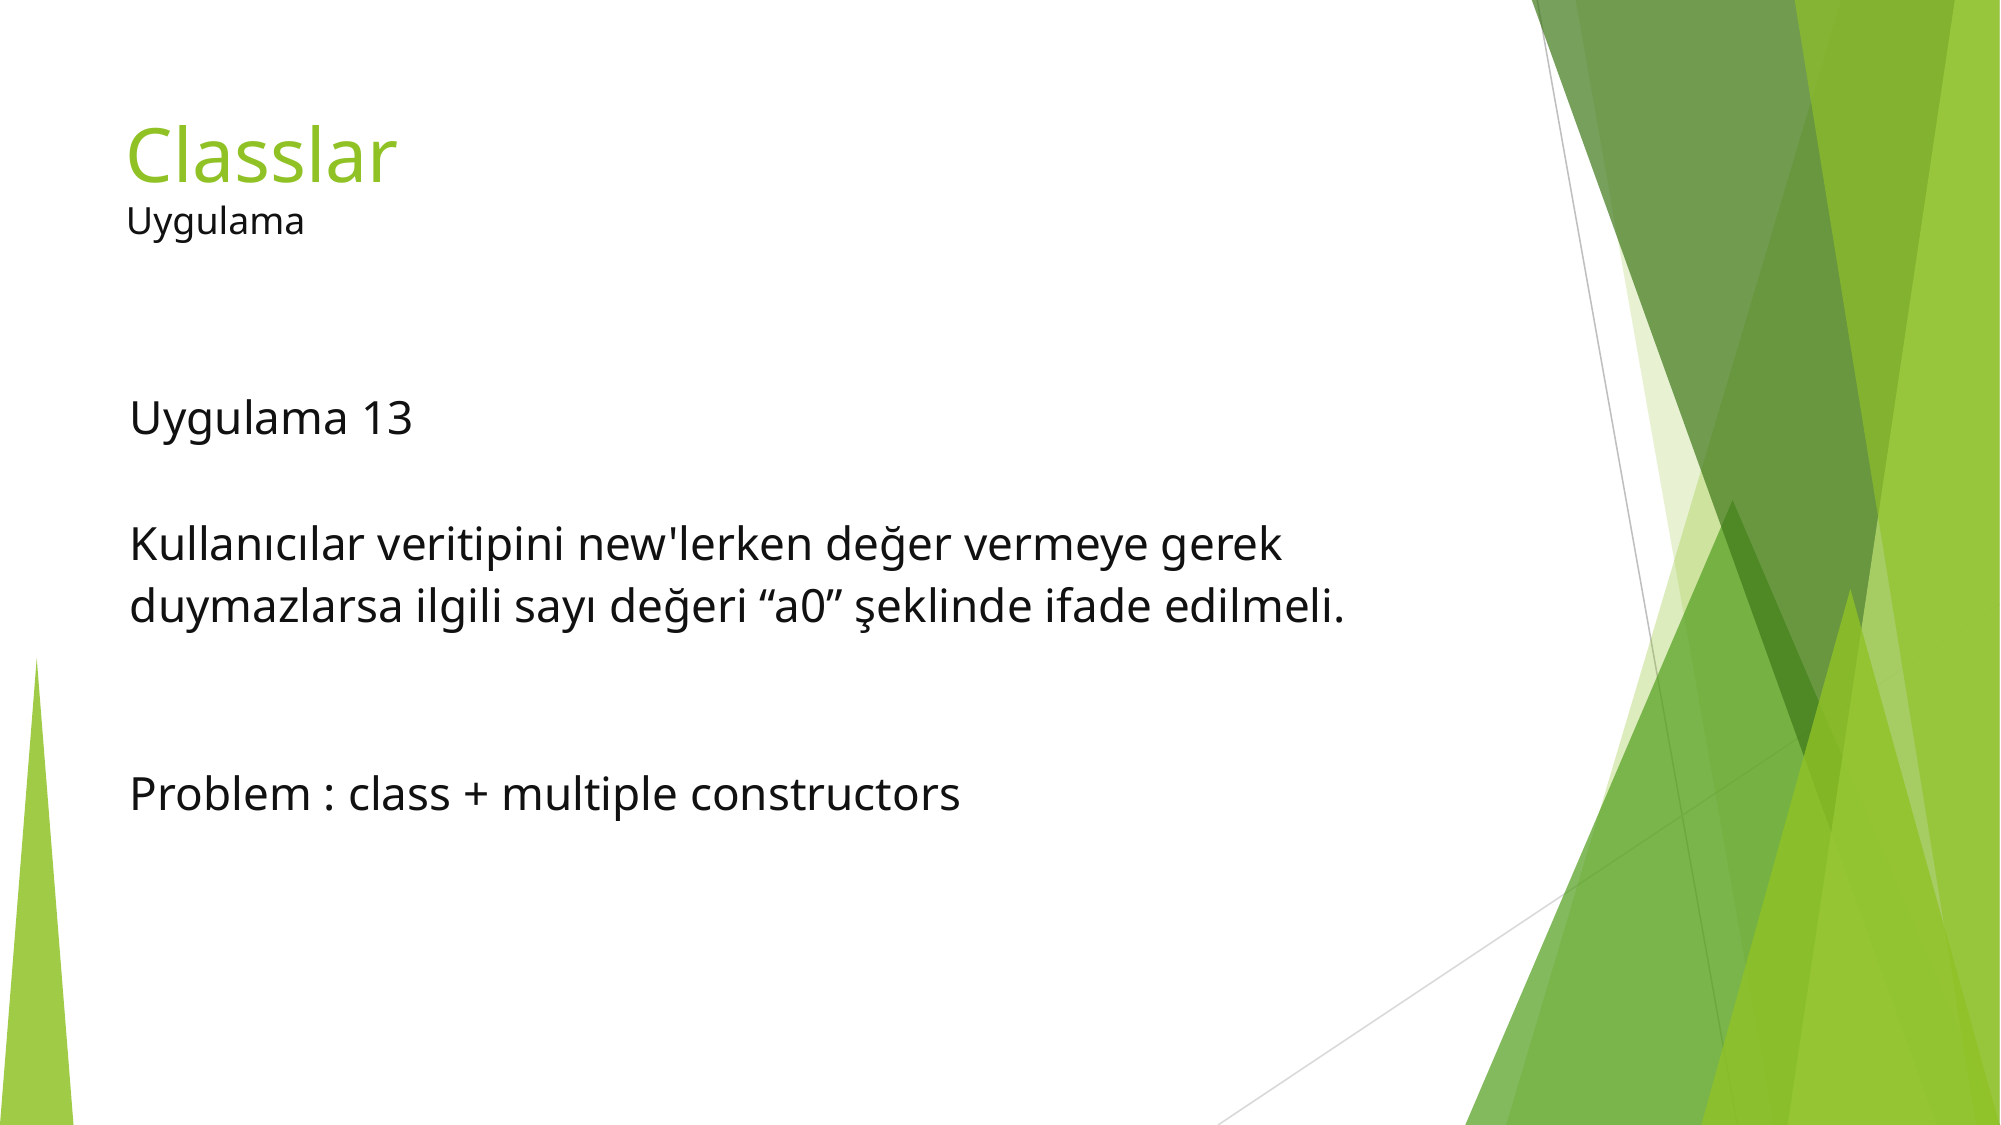

# Classlar Uygulama
Uygulama 13
Kullanıcılar veritipini new'lerken değer vermeye gerek duymazlarsa ilgili sayı değeri “a0” şeklinde ifade edilmeli.
Problem : class + multiple constructors